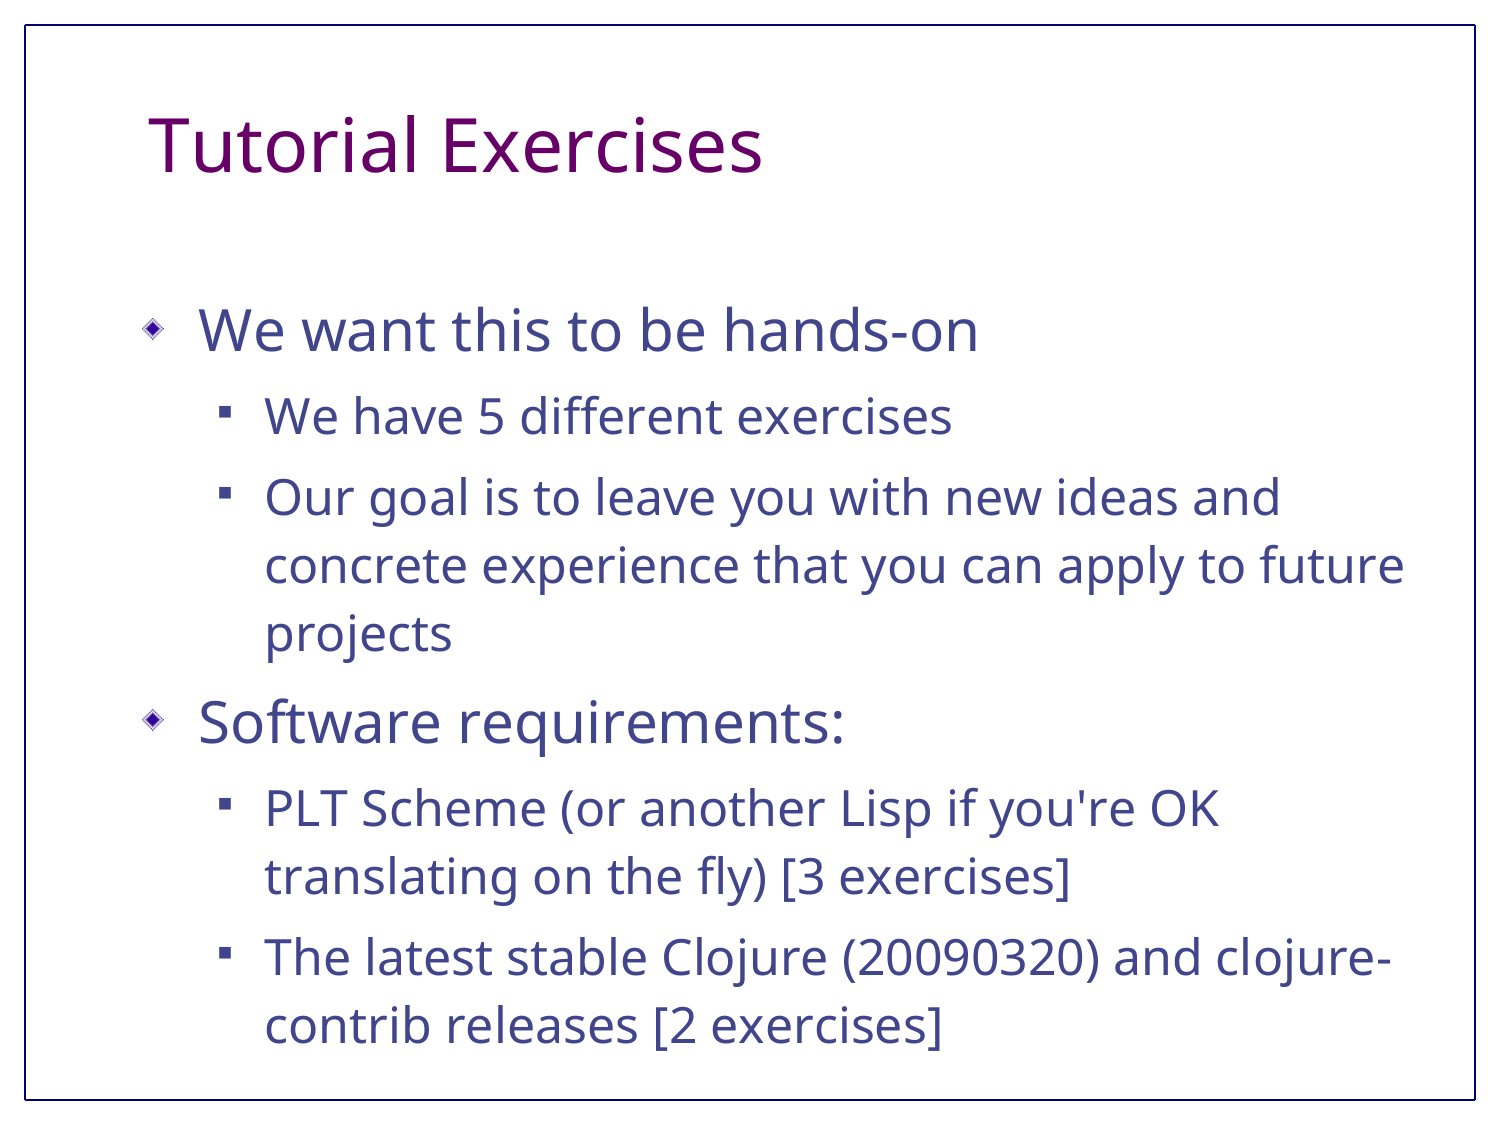

# Tutorial Exercises
We want this to be hands-on
We have 5 different exercises
Our goal is to leave you with new ideas and concrete experience that you can apply to future projects
Software requirements:
PLT Scheme (or another Lisp if you're OK translating on the fly) [3 exercises]
The latest stable Clojure (20090320) and clojure-contrib releases [2 exercises]